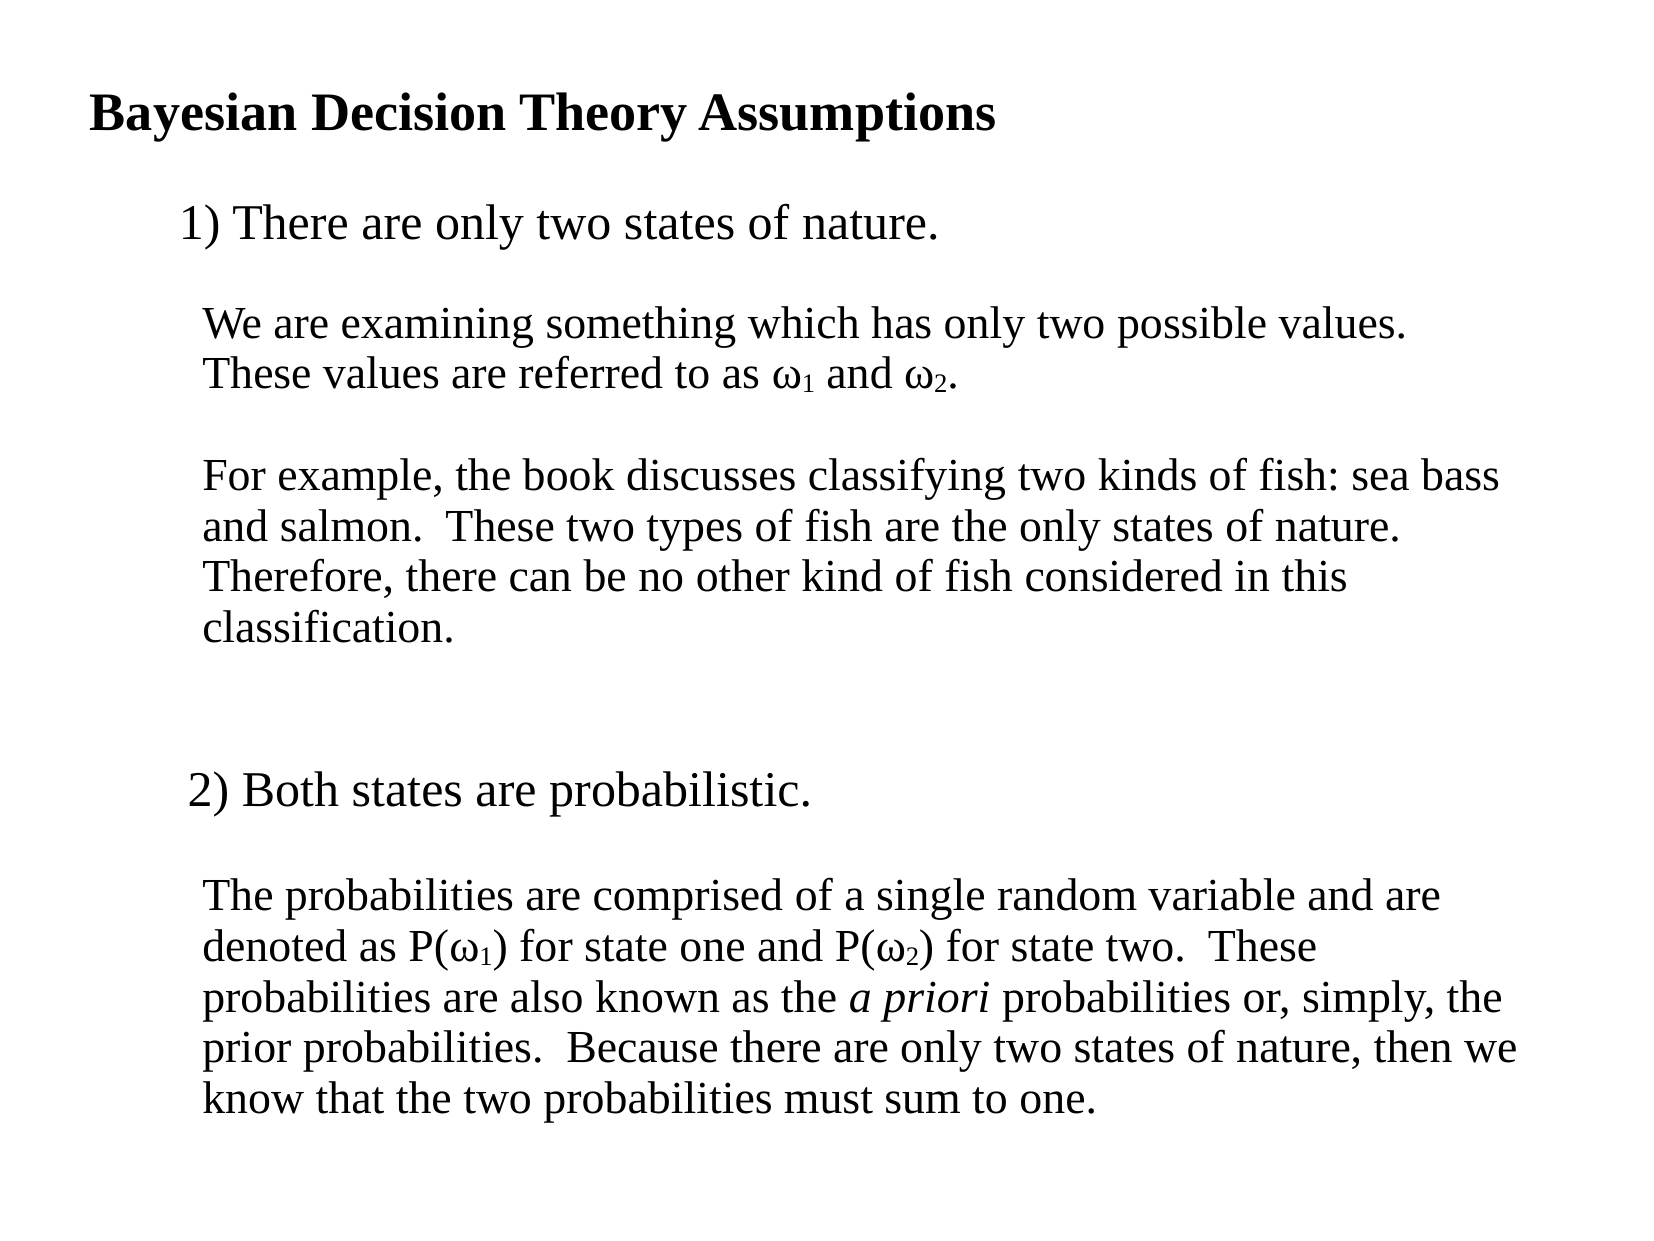

Bayesian Decision Theory Assumptions
 1) There are only two states of nature.
We are examining something which has only two possible values. These values are referred to as ω1 and ω2.
For example, the book discusses classifying two kinds of fish: sea bass and salmon. These two types of fish are the only states of nature. Therefore, there can be no other kind of fish considered in this classification.
 2) Both states are probabilistic.
The probabilities are comprised of a single random variable and are denoted as P(ω1) for state one and P(ω2) for state two. These probabilities are also known as the a priori probabilities or, simply, the prior probabilities. Because there are only two states of nature, then we know that the two probabilities must sum to one.